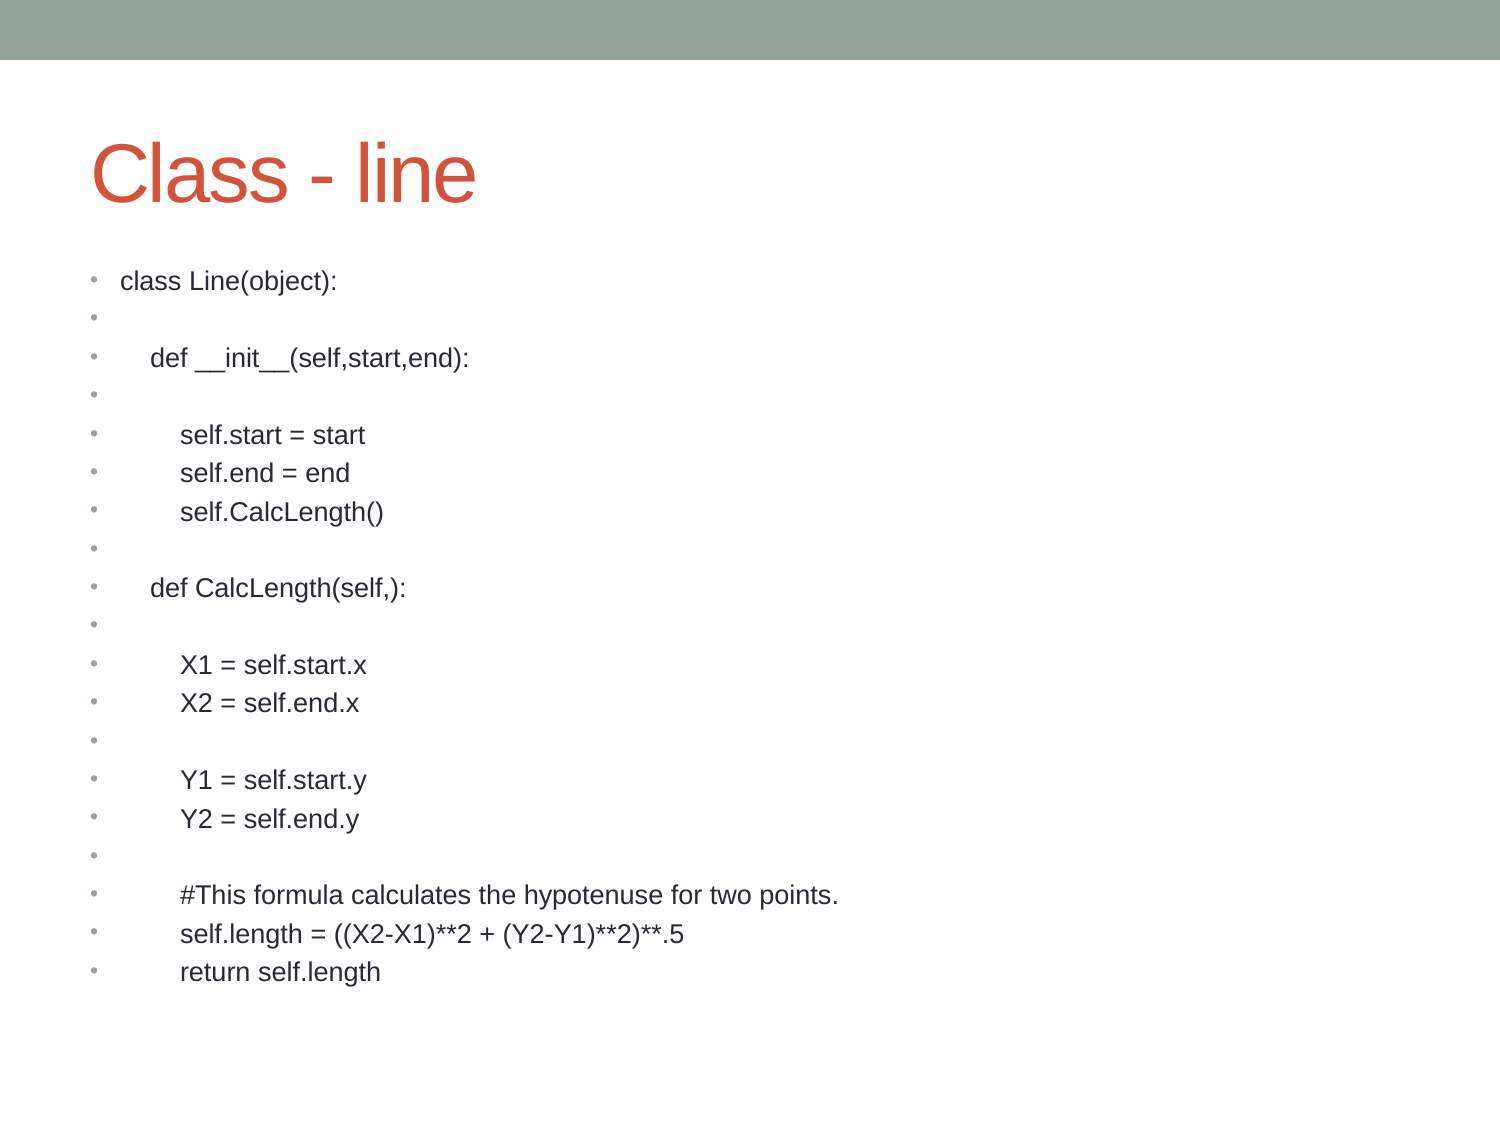

# Class - line
class Line(object):
 def __init__(self,start,end):
 self.start = start
 self.end = end
 self.CalcLength()
 def CalcLength(self,):
 X1 = self.start.x
 X2 = self.end.x
 Y1 = self.start.y
 Y2 = self.end.y
 #This formula calculates the hypotenuse for two points.
 self.length = ((X2-X1)**2 + (Y2-Y1)**2)**.5
 return self.length